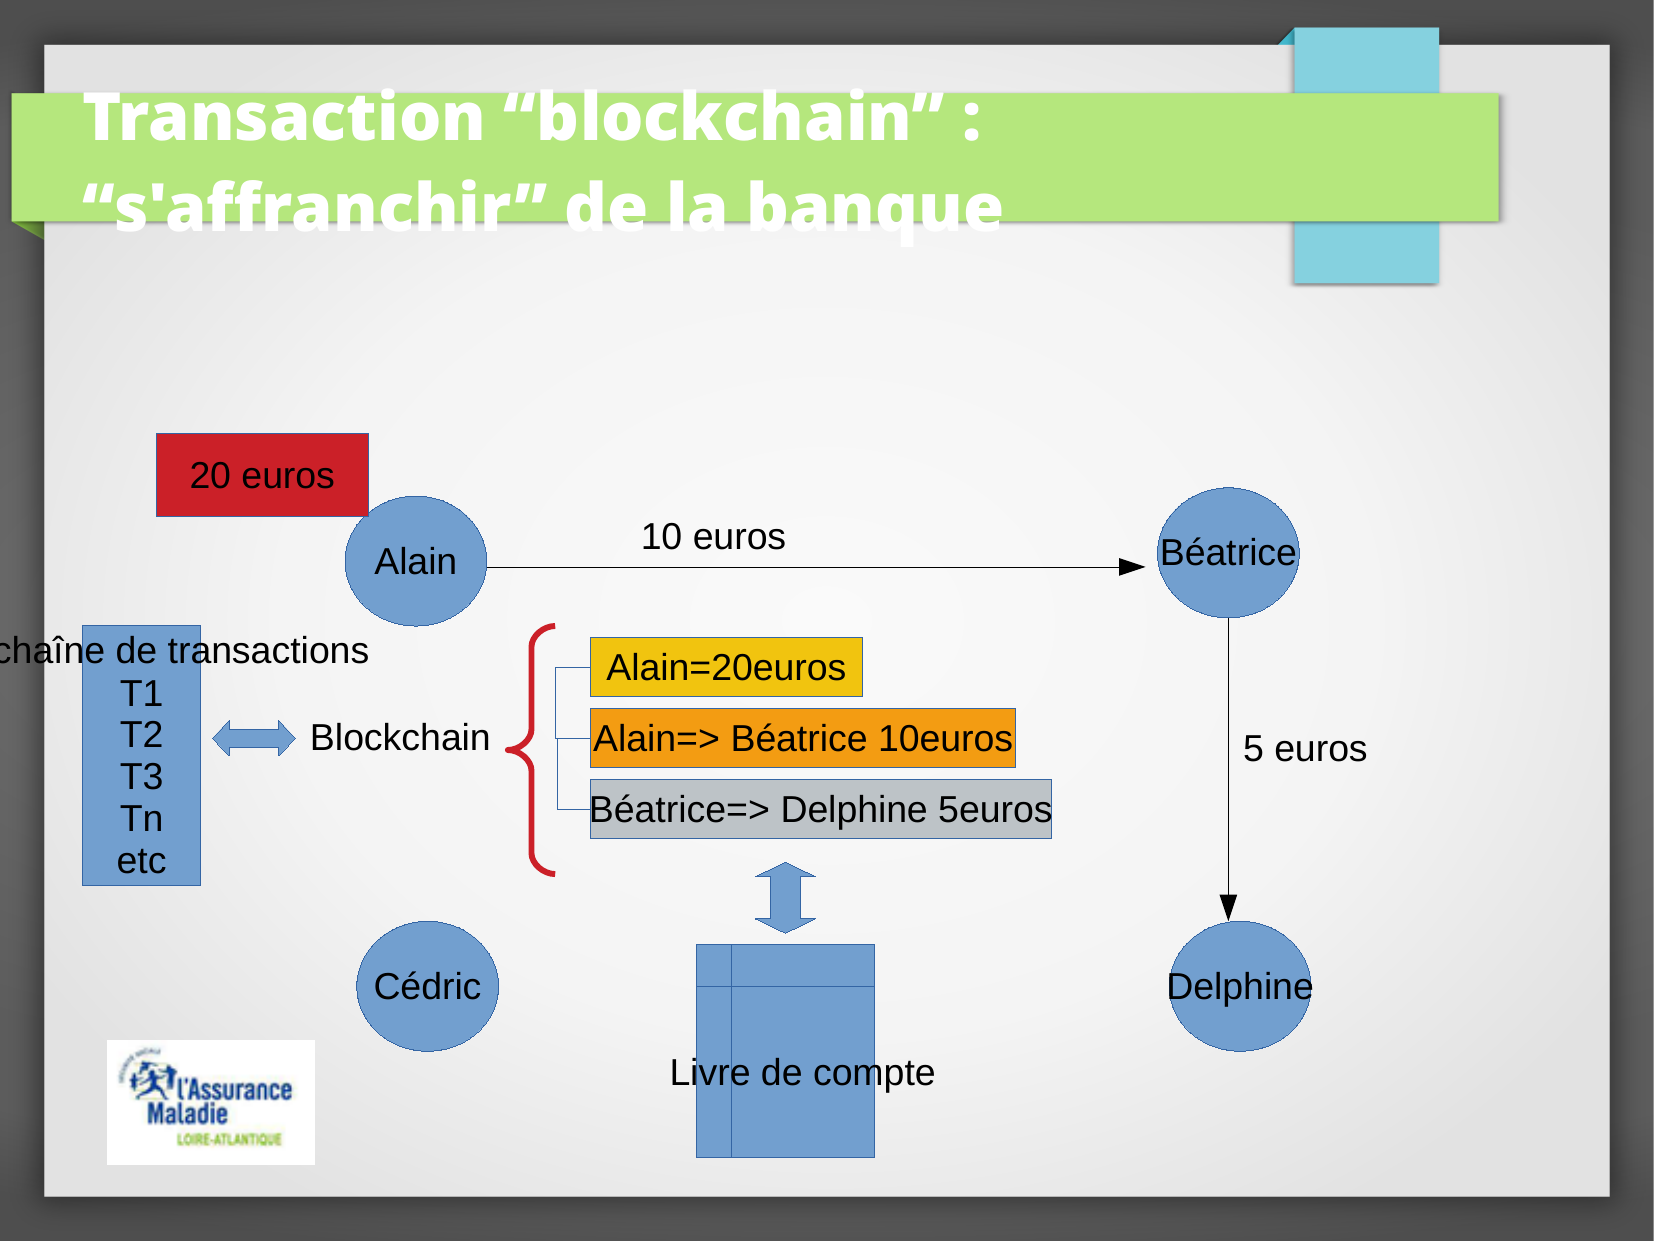

# Transaction “blockchain” : “s'affranchir” de la banque
20 euros
20 euros
Béatrice
Alain
10 euros
Une chaîne de transactions
T1
T2
T3
Tn
etc
Alain=20euros
Blockchain
Alain=> Béatrice 10euros
5 euros
Béatrice=> Delphine 5euros
Cédric
Delphine
Livre de compte